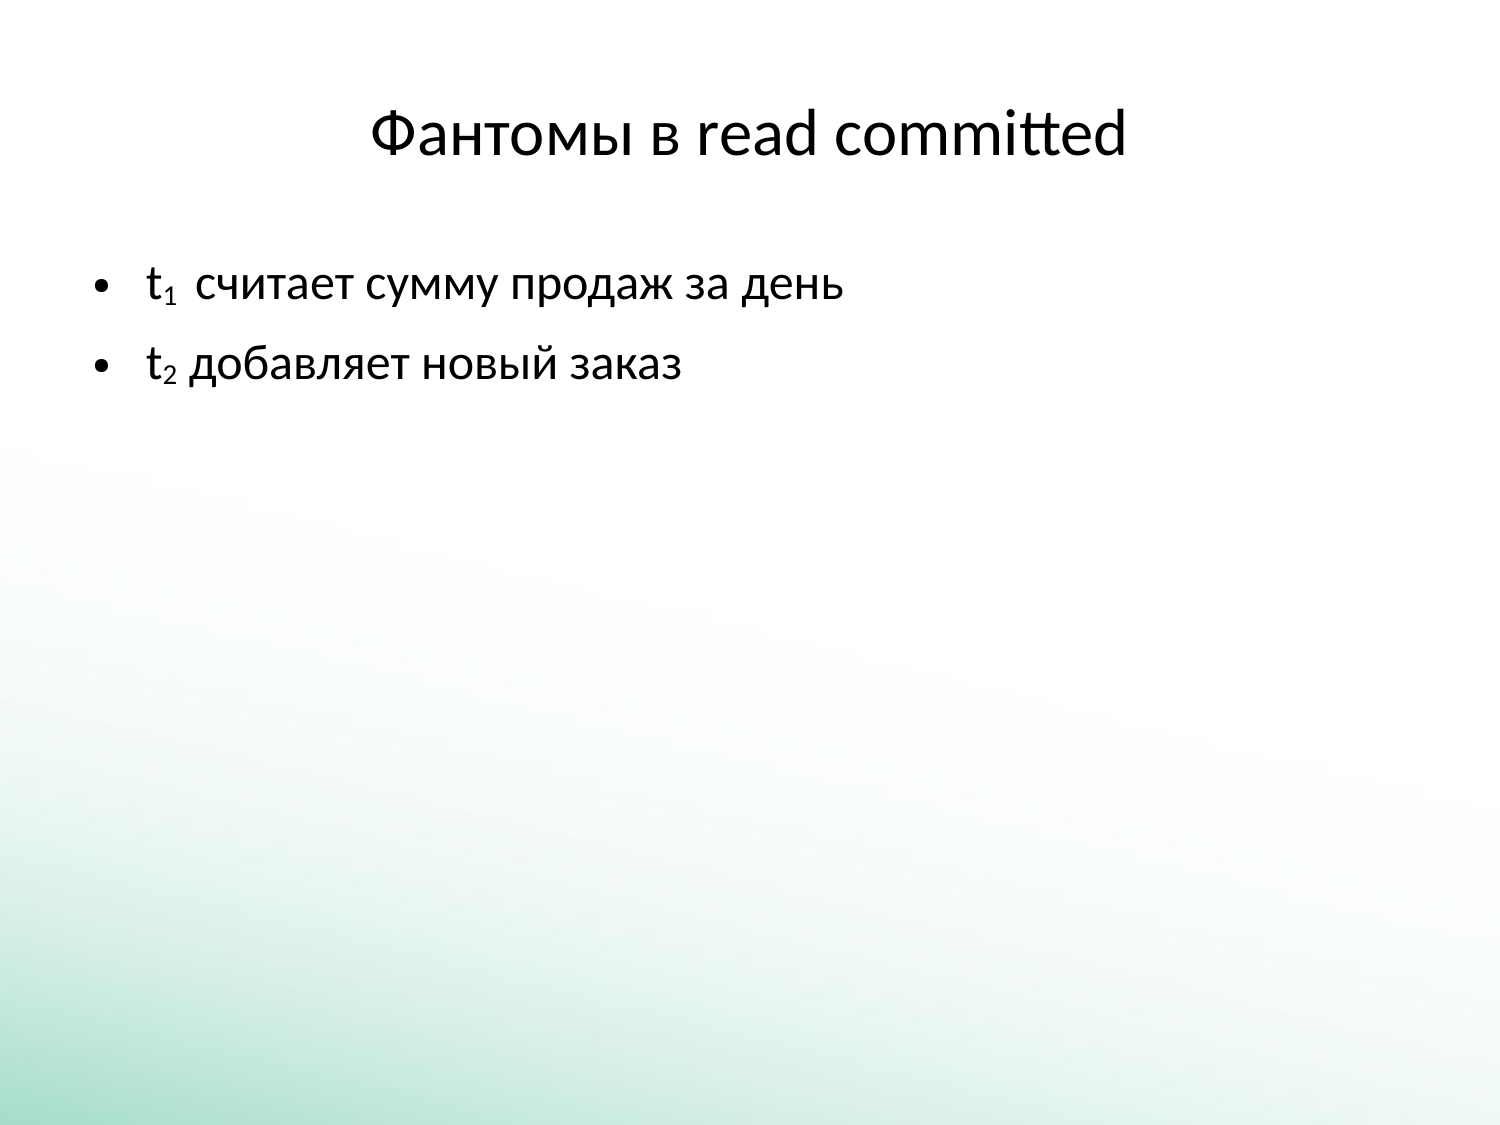

# Фантомы в read committed
t1 считает сумму продаж за день
t2 добавляет новый заказ